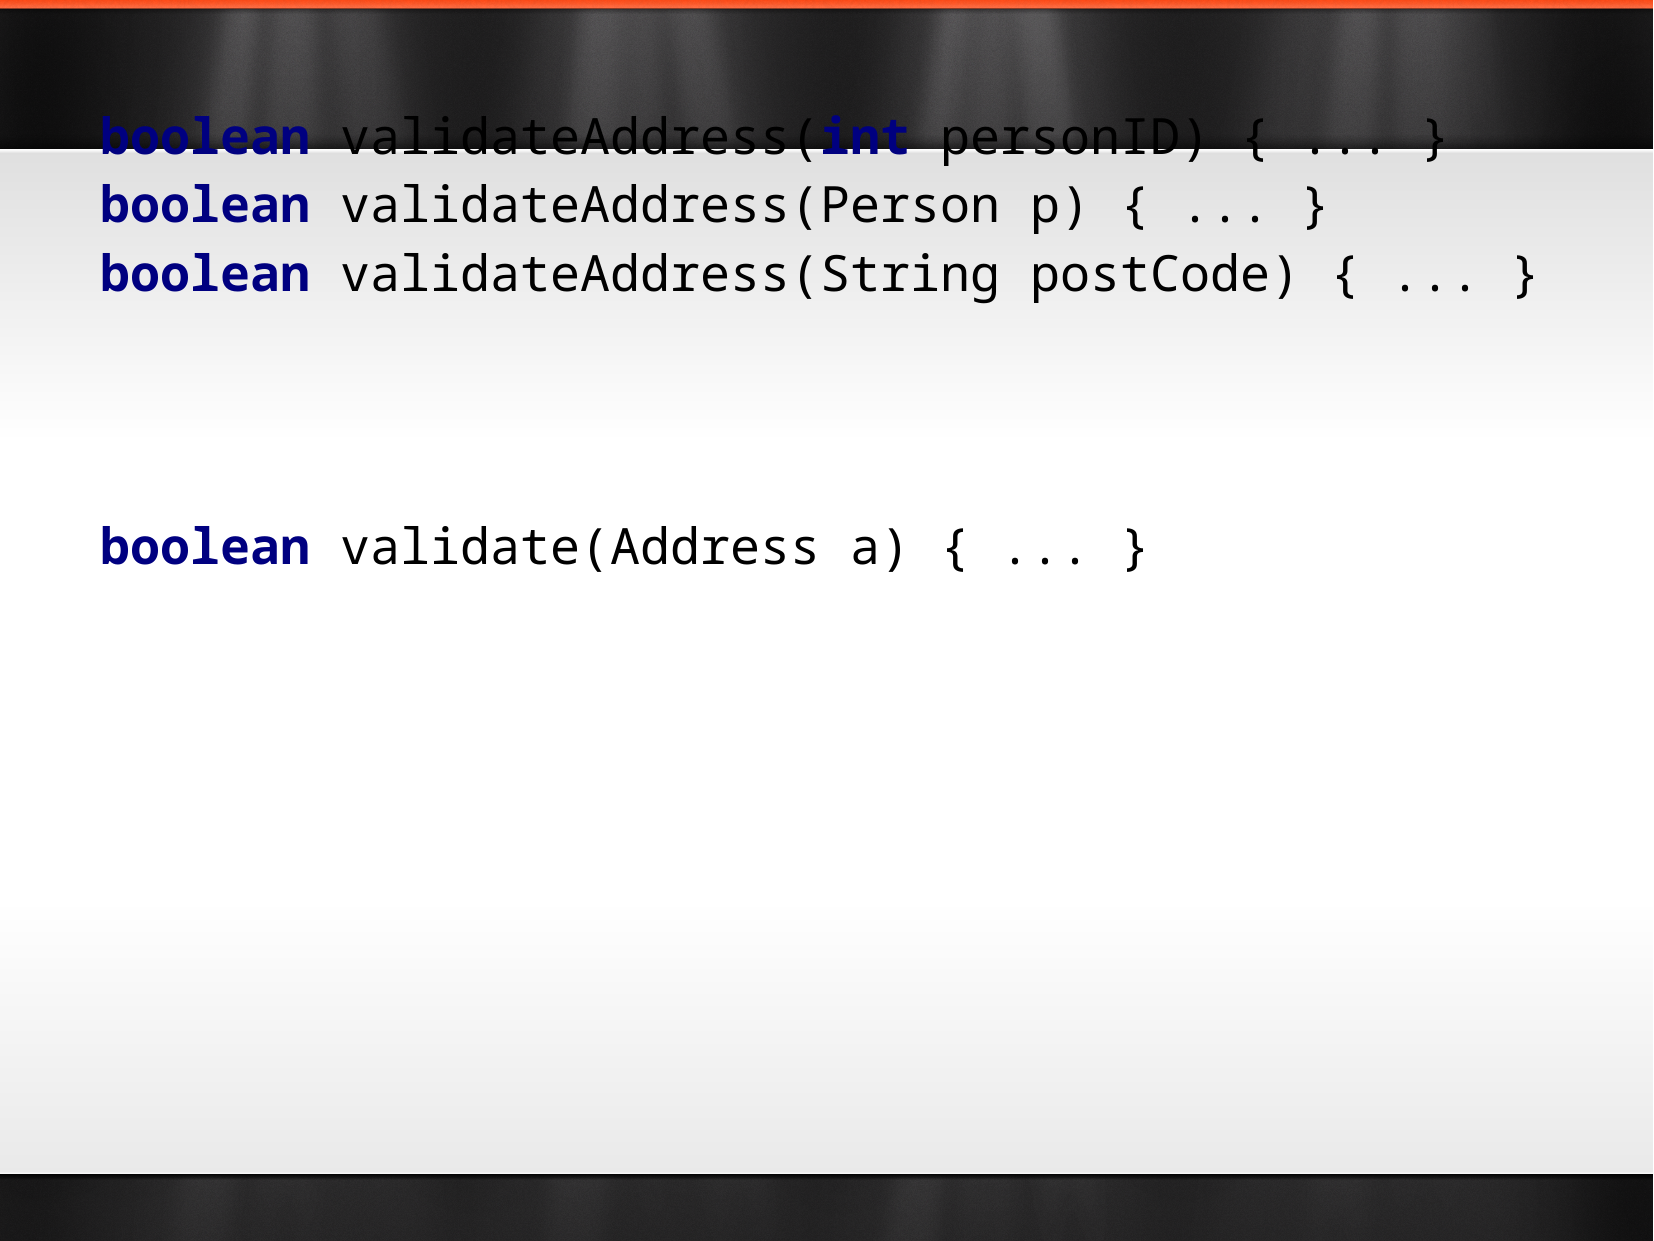

# boolean validateAddress(int personID) { ... }
boolean validateAddress(Person p) { ... }
boolean validateAddress(String postCode) { ... }
boolean validate(Address a) { ... }